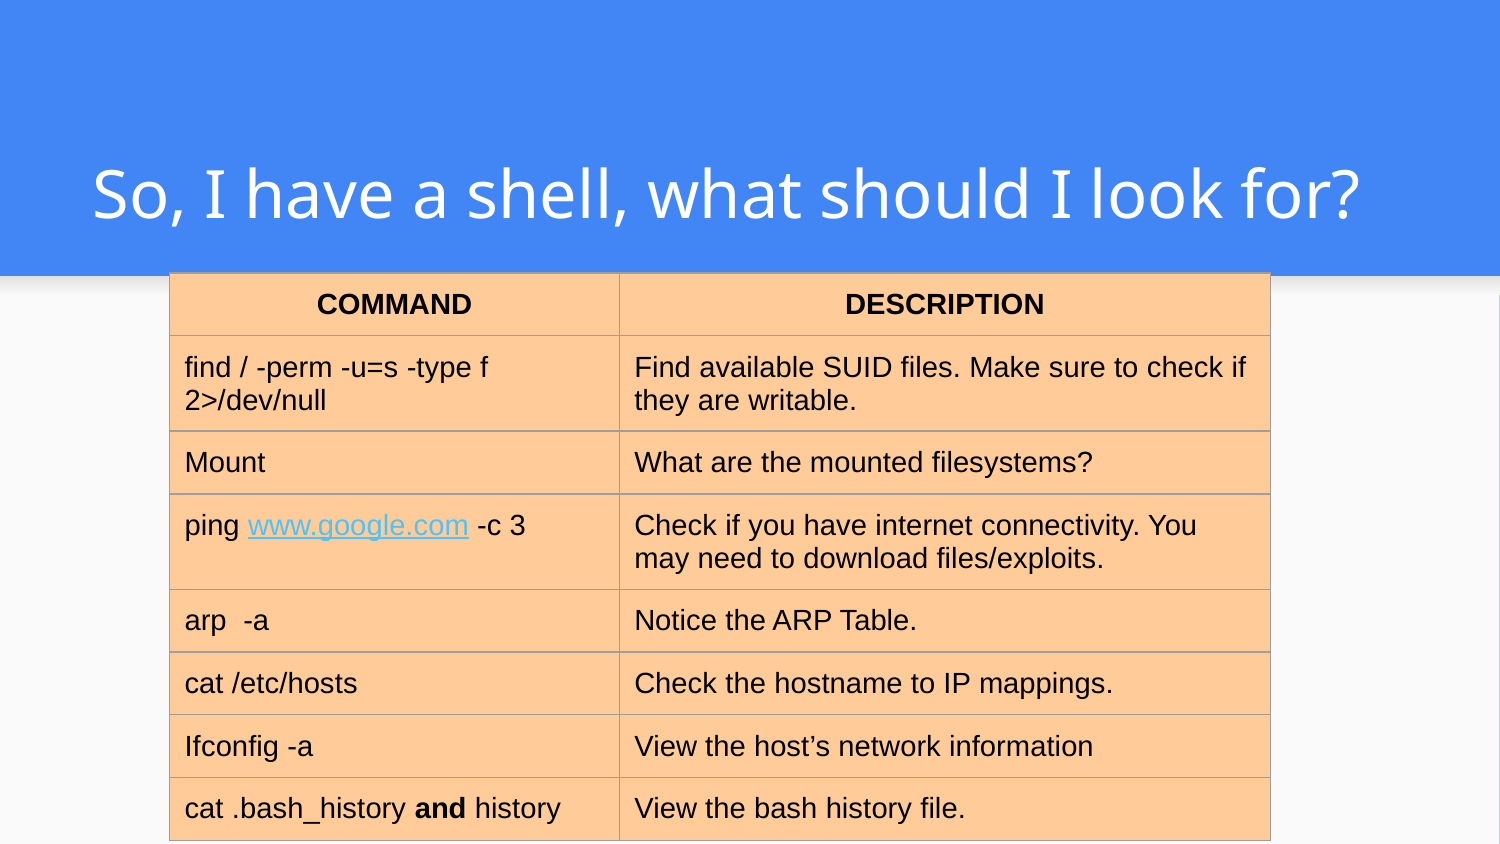

# So, I have a shell, what should I look for?
| COMMAND | DESCRIPTION |
| --- | --- |
| find / -perm -u=s -type f 2>/dev/null | Find available SUID files. Make sure to check if they are writable. |
| Mount | What are the mounted filesystems? |
| ping www.google.com -c 3 | Check if you have internet connectivity. You may need to download files/exploits. |
| arp -a | Notice the ARP Table. |
| cat /etc/hosts | Check the hostname to IP mappings. |
| Ifconfig -a | View the host’s network information |
| cat .bash\_history and history | View the bash history file. |